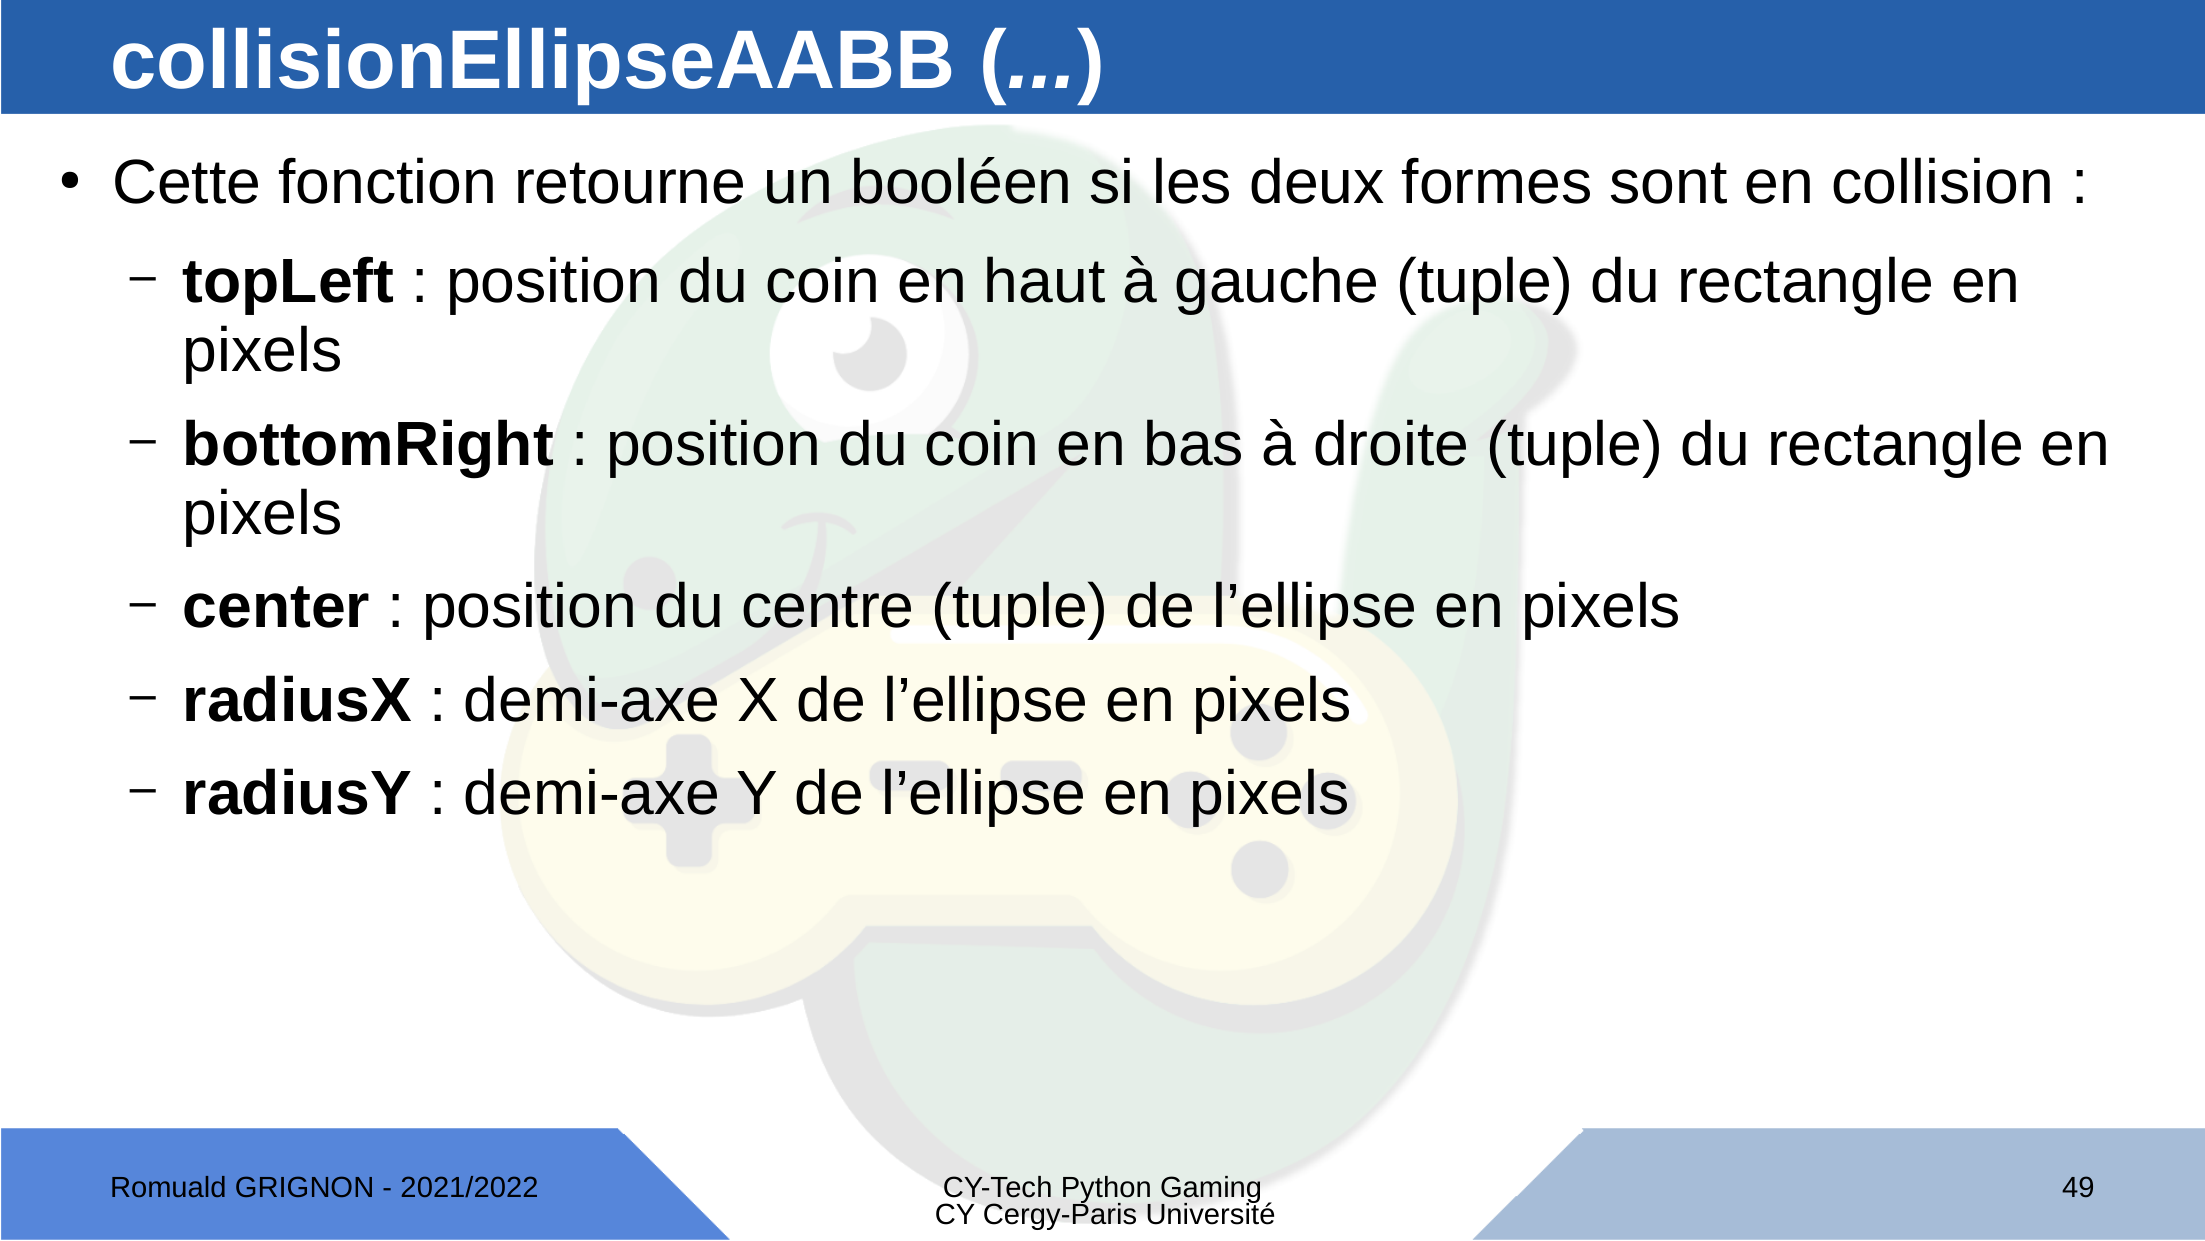

# collisionEllipseAABB (...)
Cette fonction retourne un booléen si les deux formes sont en collision :
topLeft : position du coin en haut à gauche (tuple) du rectangle en pixels
bottomRight : position du coin en bas à droite (tuple) du rectangle en pixels
center : position du centre (tuple) de l’ellipse en pixels
radiusX : demi-axe X de l’ellipse en pixels
radiusY : demi-axe Y de l’ellipse en pixels
Romuald GRIGNON - 2021/2022
 CY-Tech Python Gaming CY Cergy-Paris Université
49